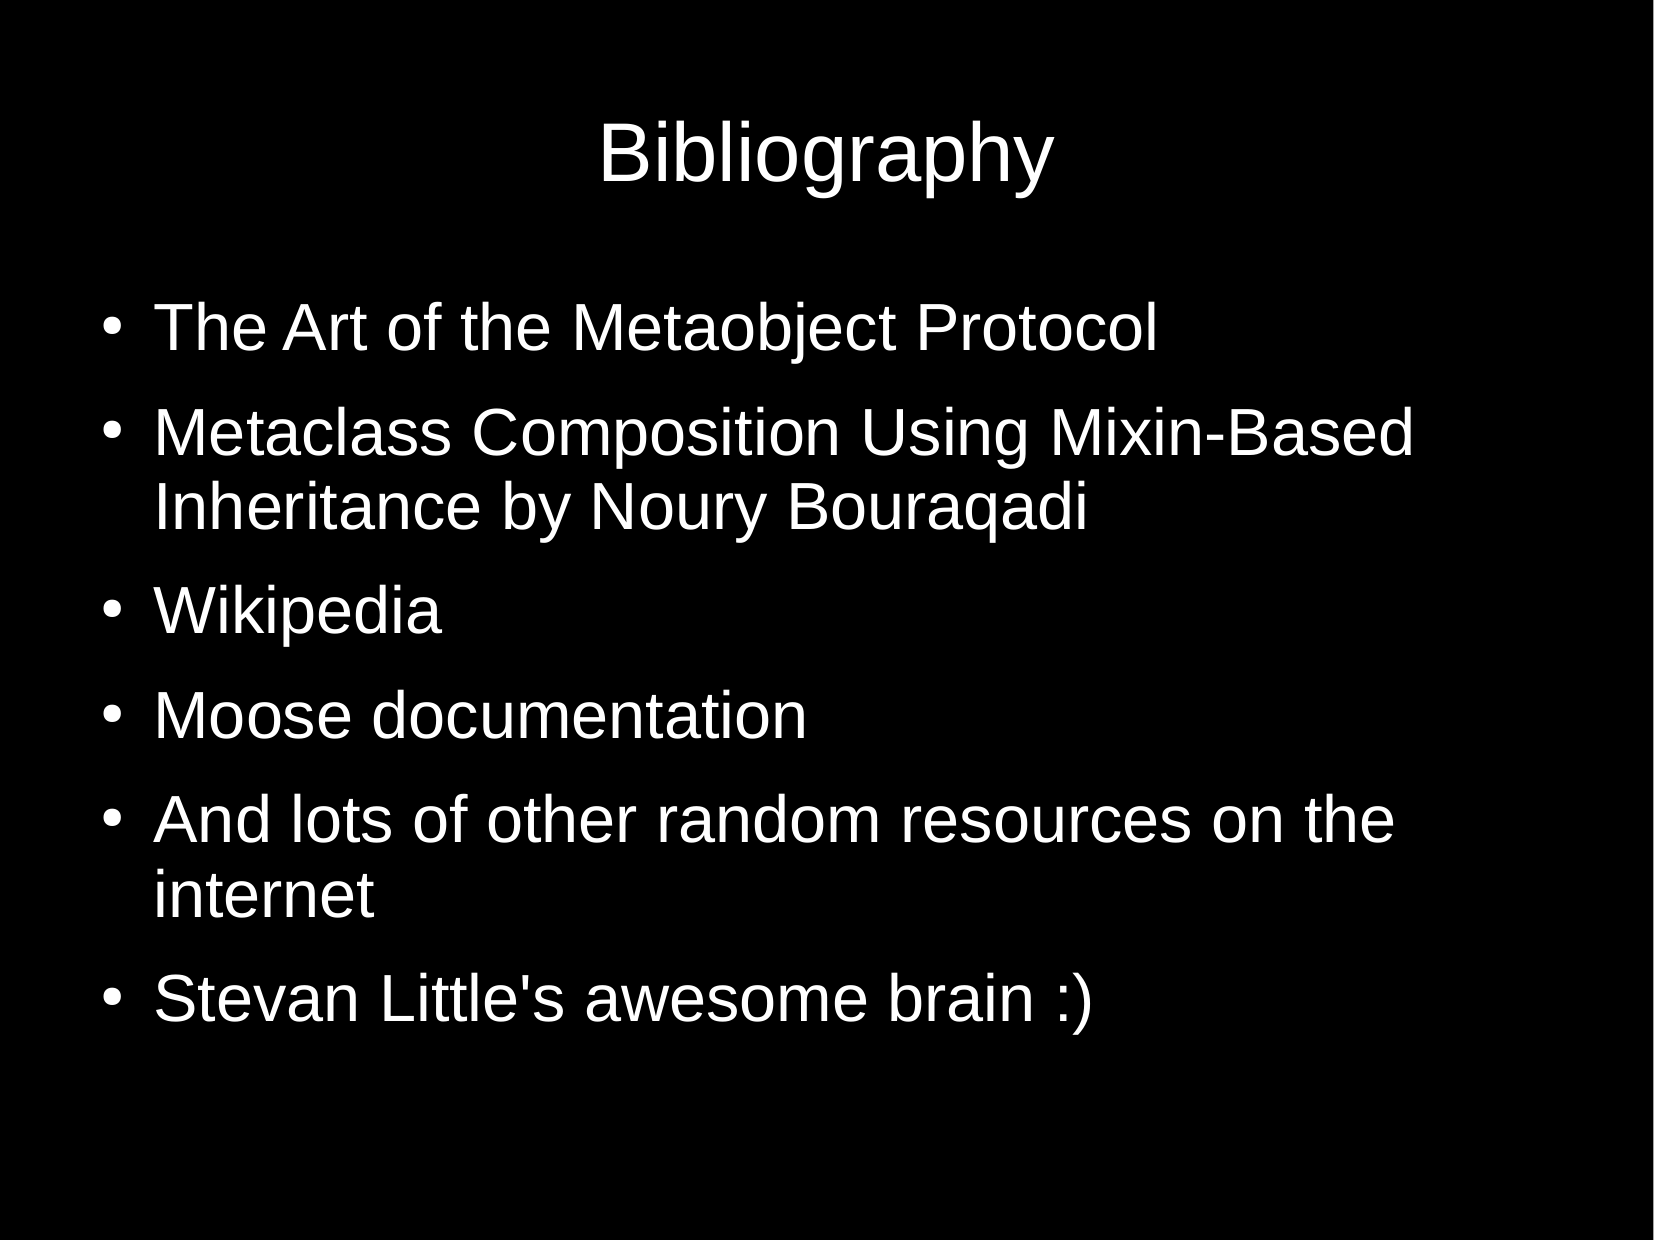

# Bibliography
The Art of the Metaobject Protocol
Metaclass Composition Using Mixin-Based Inheritance by Noury Bouraqadi
Wikipedia
Moose documentation
And lots of other random resources on the internet
Stevan Little's awesome brain :)